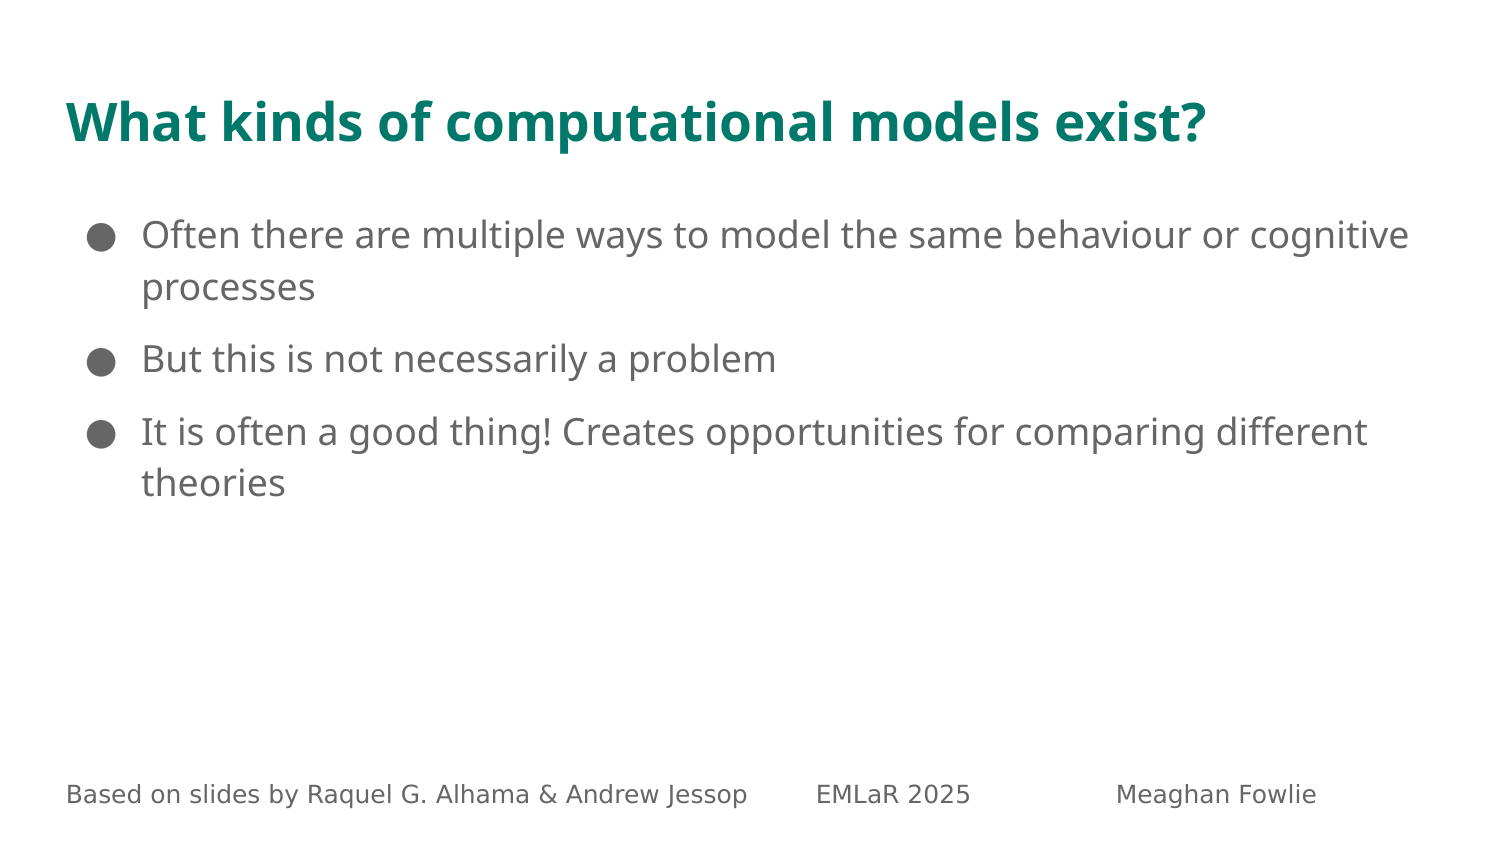

# What kinds of computational models exist?
Often there are multiple ways to model the same behaviour or cognitive processes
But this is not necessarily a problem
It is often a good thing! Creates opportunities for comparing different theories